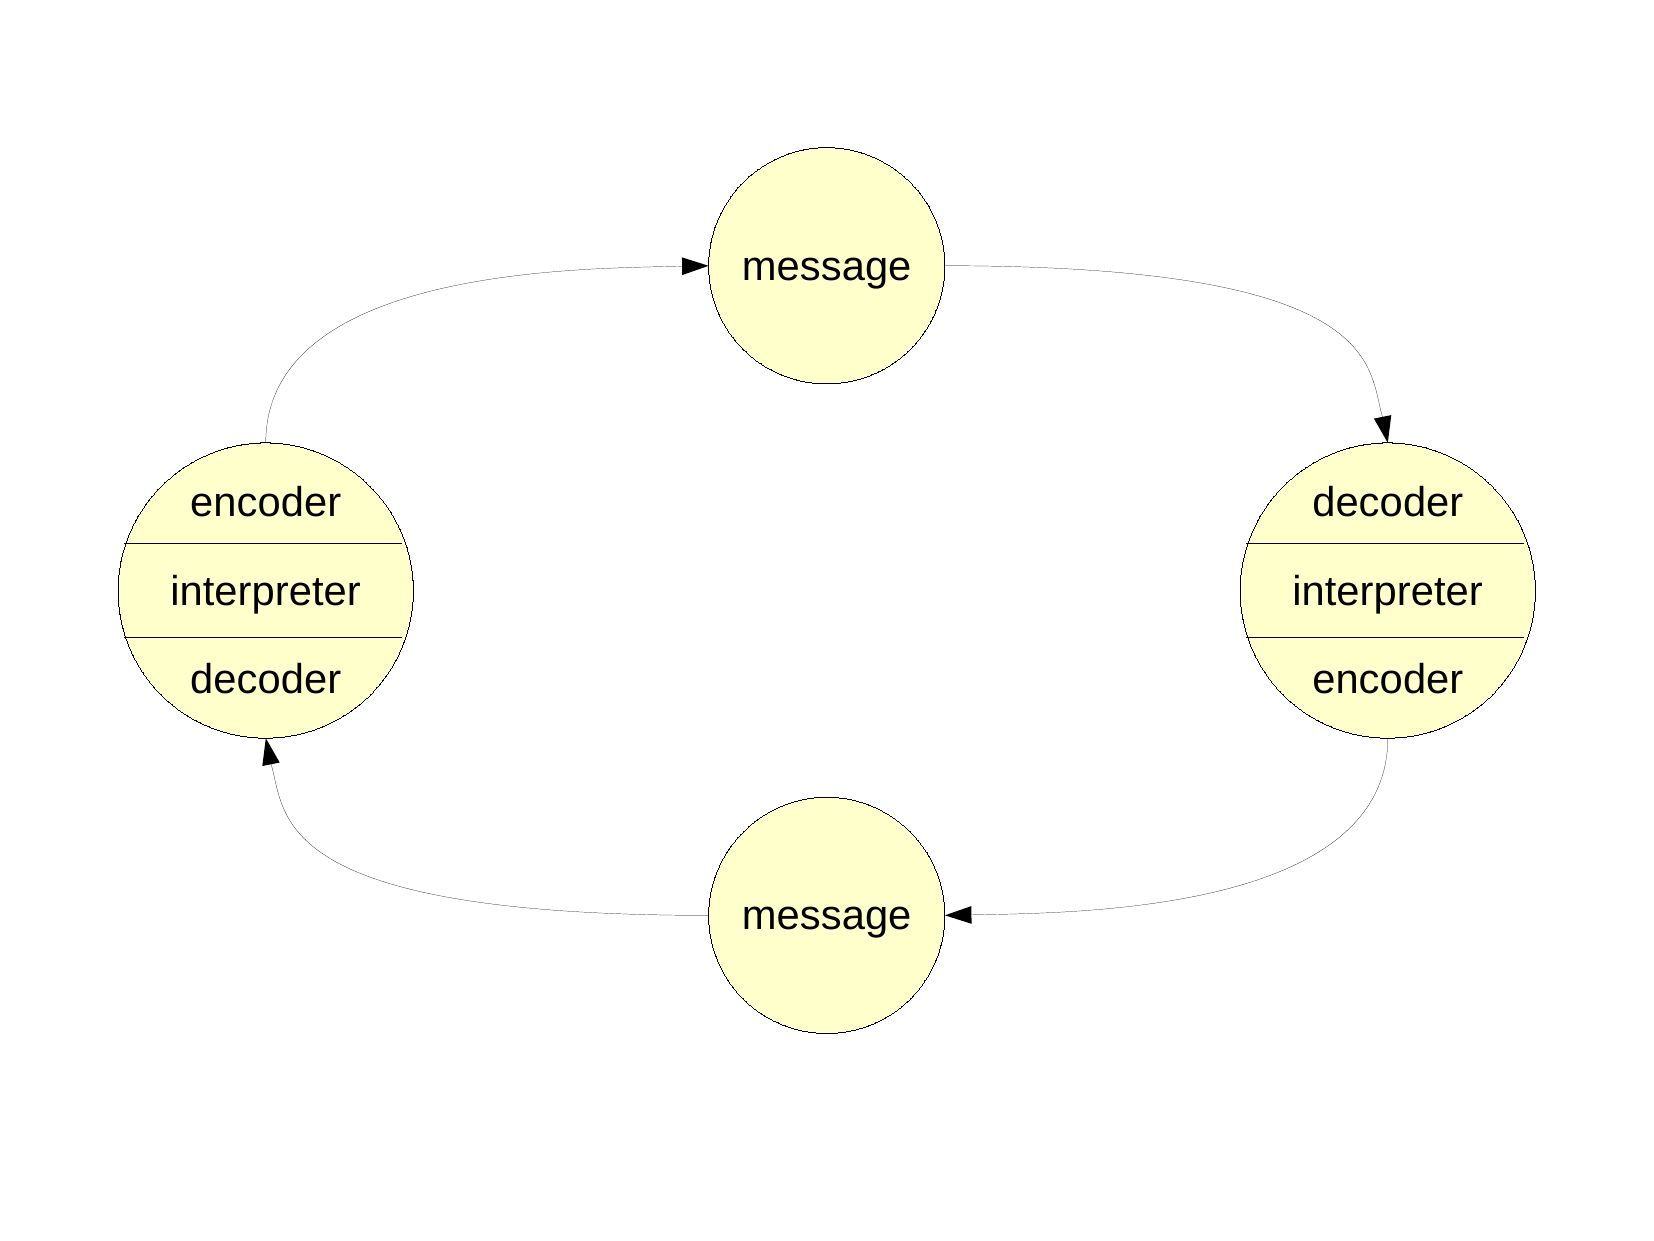

message
interpreter
encoder
decoder
interpreter
decoder
encoder
message